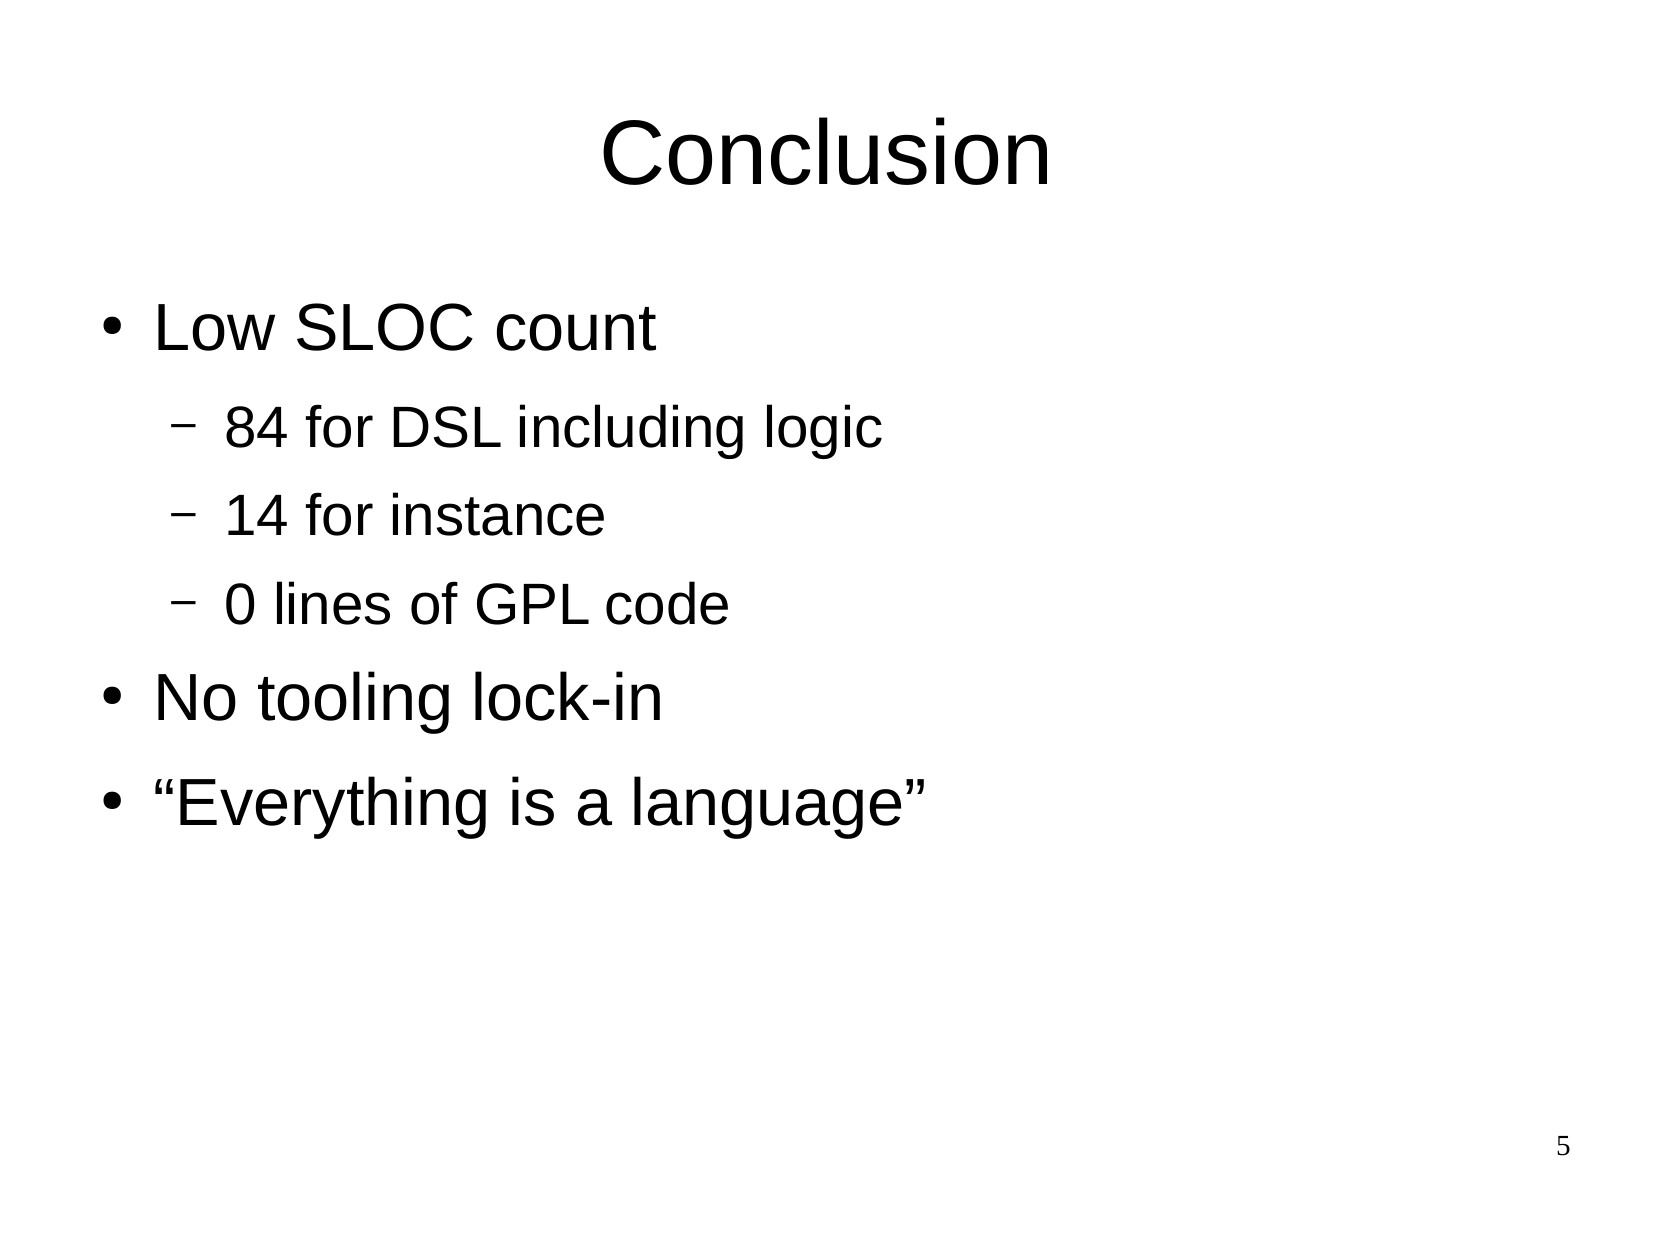

# Conclusion
Low SLOC count
84 for DSL including logic
14 for instance
0 lines of GPL code
No tooling lock-in
“Everything is a language”
5